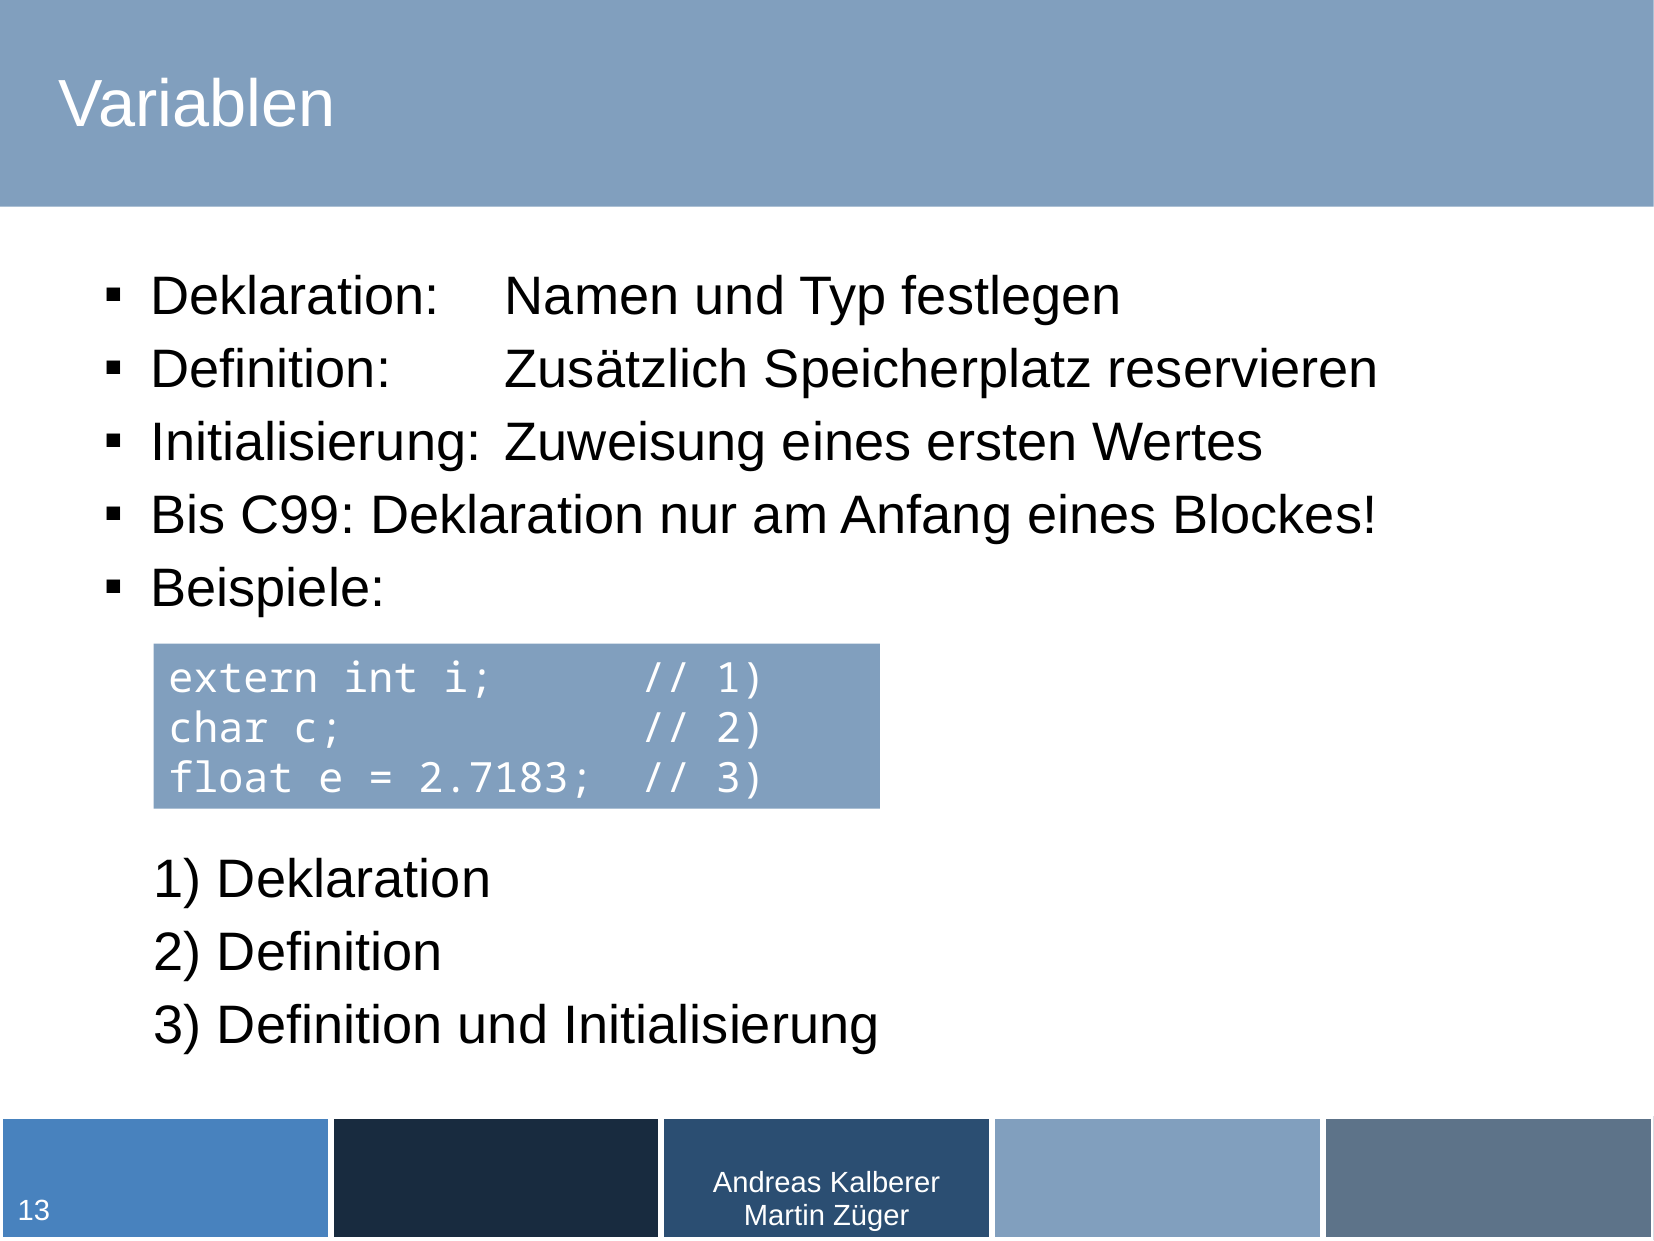

# Variablen
Deklaration:		Namen und Typ festlegen
Definition:		Zusätzlich Speicherplatz reservieren
Initialisierung:	Zuweisung eines ersten Wertes
Bis C99: Deklaration nur am Anfang eines Blockes!
Beispiele:
1) Deklaration
2) Definition
3) Definition und Initialisierung
extern int i;			// 1)
char c;						// 2)
float e = 2.7183;	// 3)
LibreOffice Productivity Suite
13